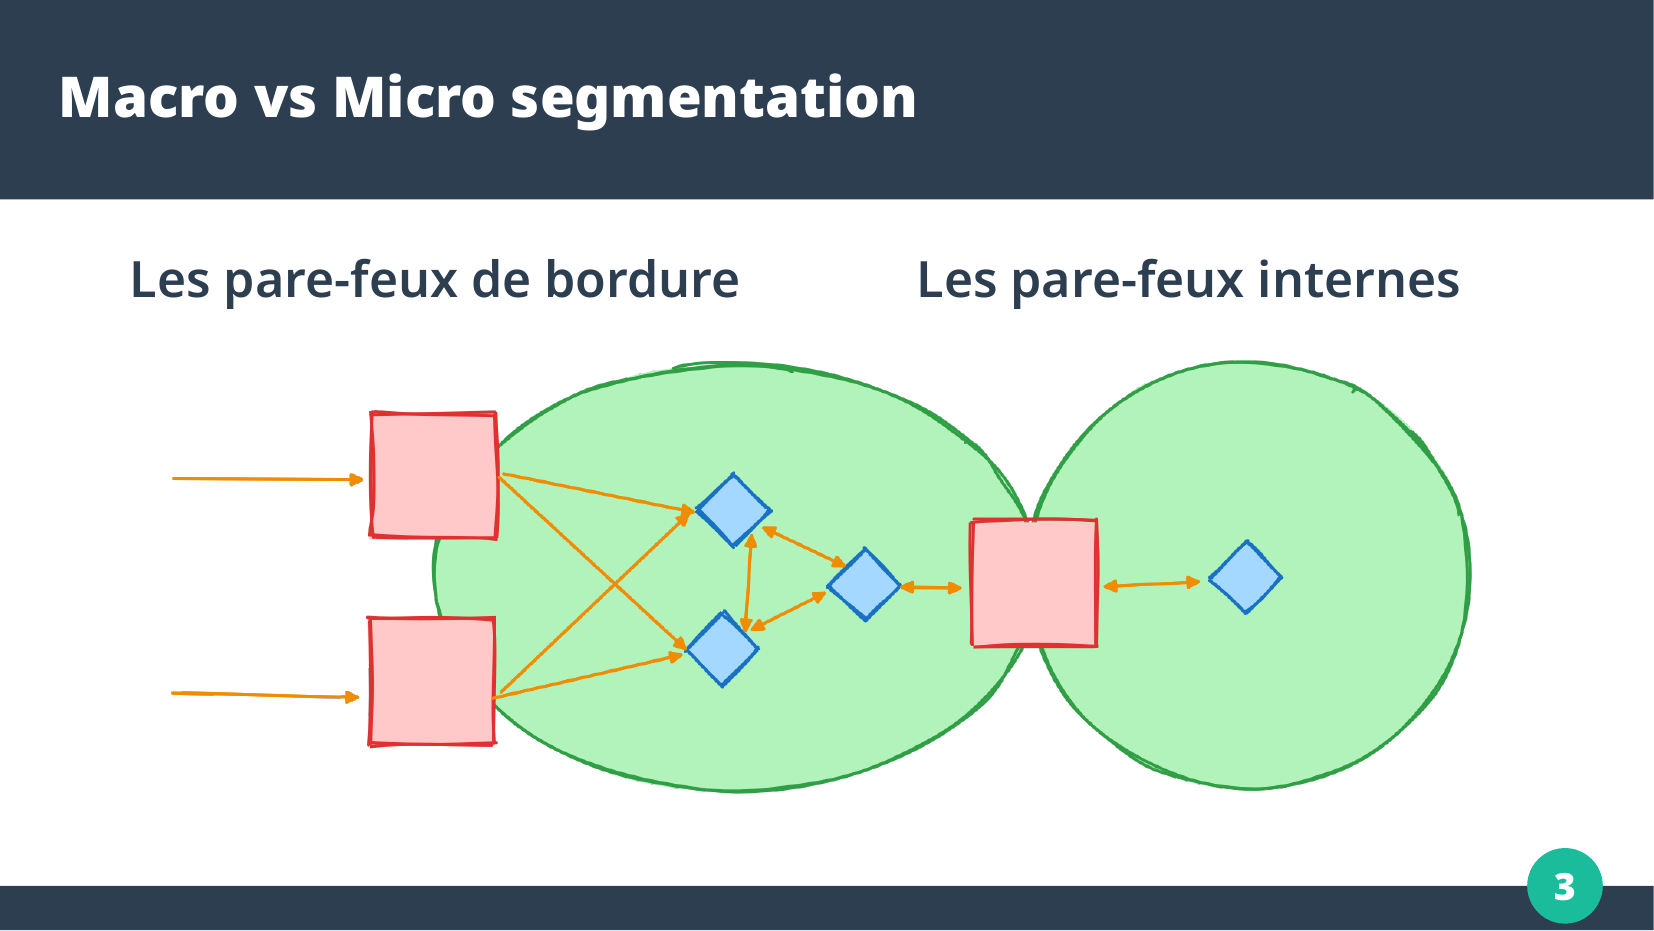

# Macro vs Micro segmentation
Les pare-feux de bordure
Les pare-feux internes